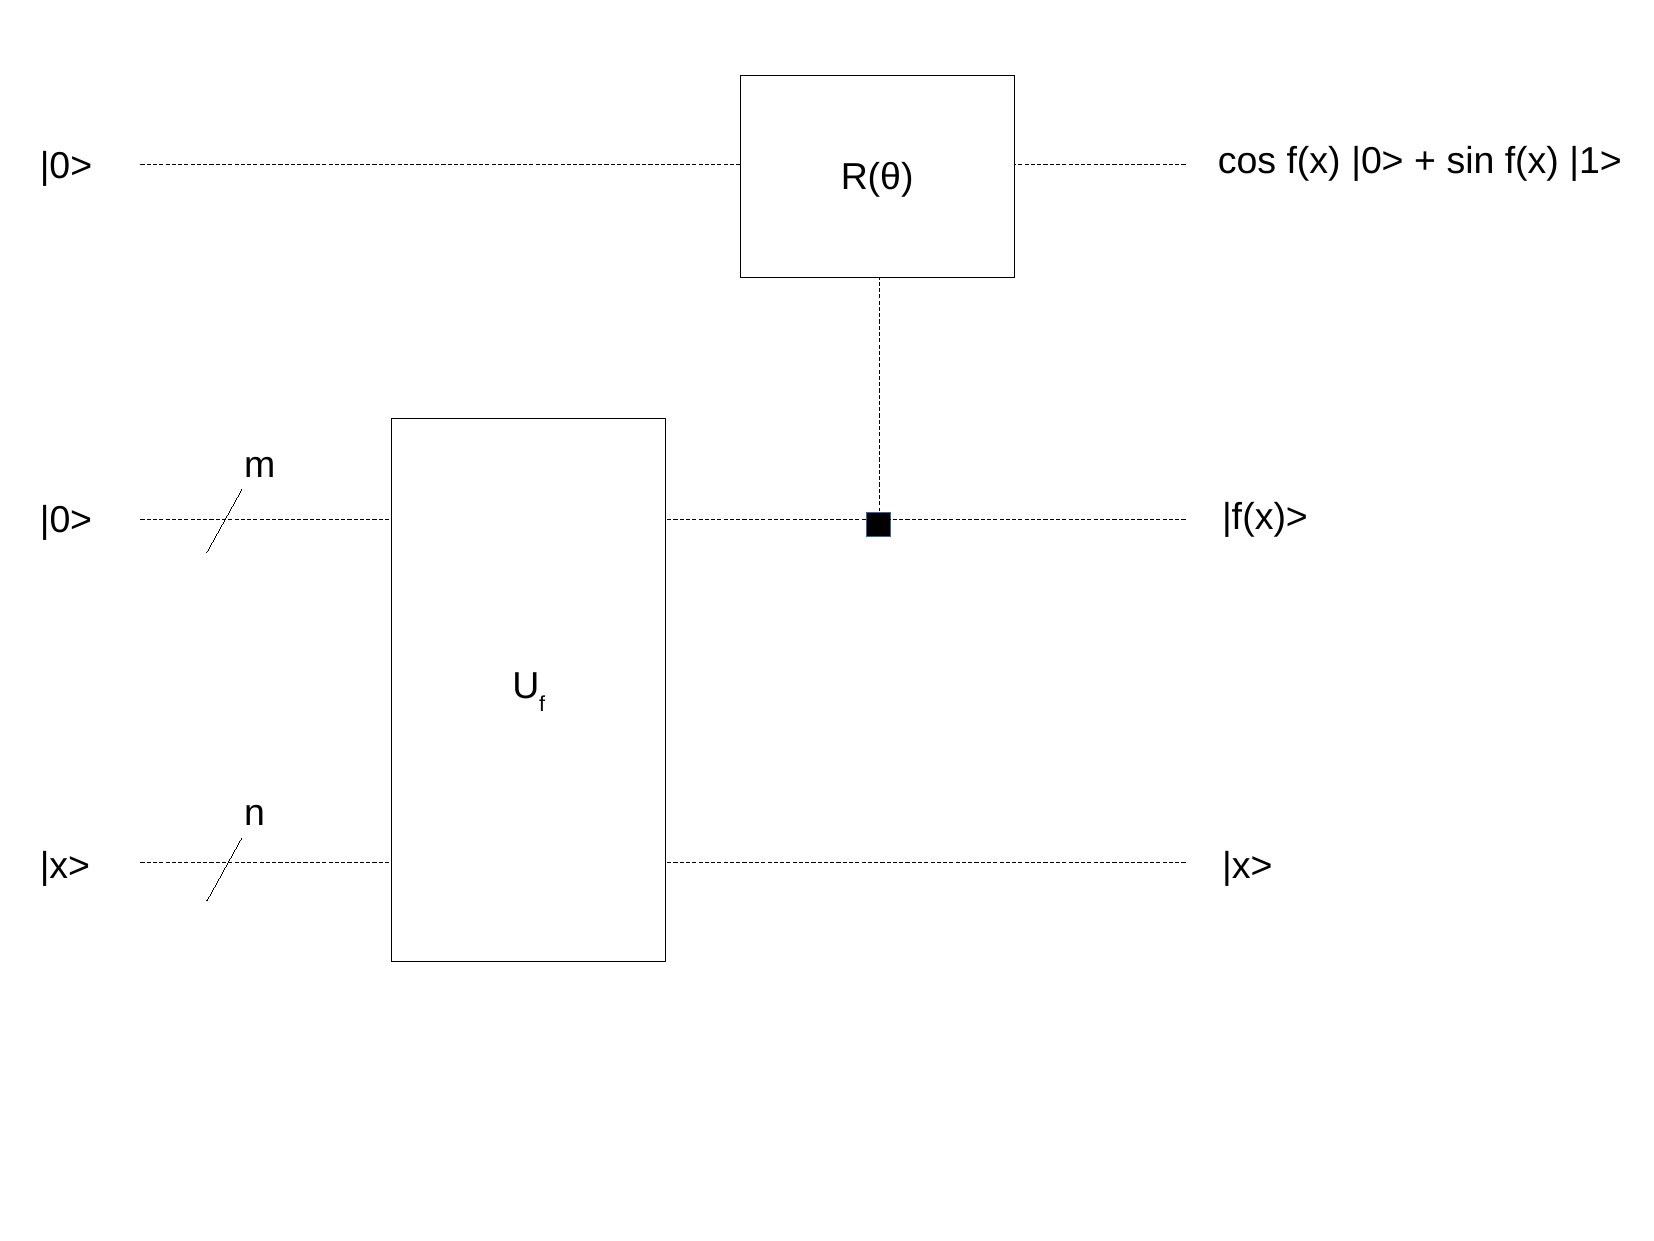

R(θ)
cos f(x) |0> + sin f(x) |1>
|0>
Uf
m
|f(x)>
|0>
n
|x>
|x>